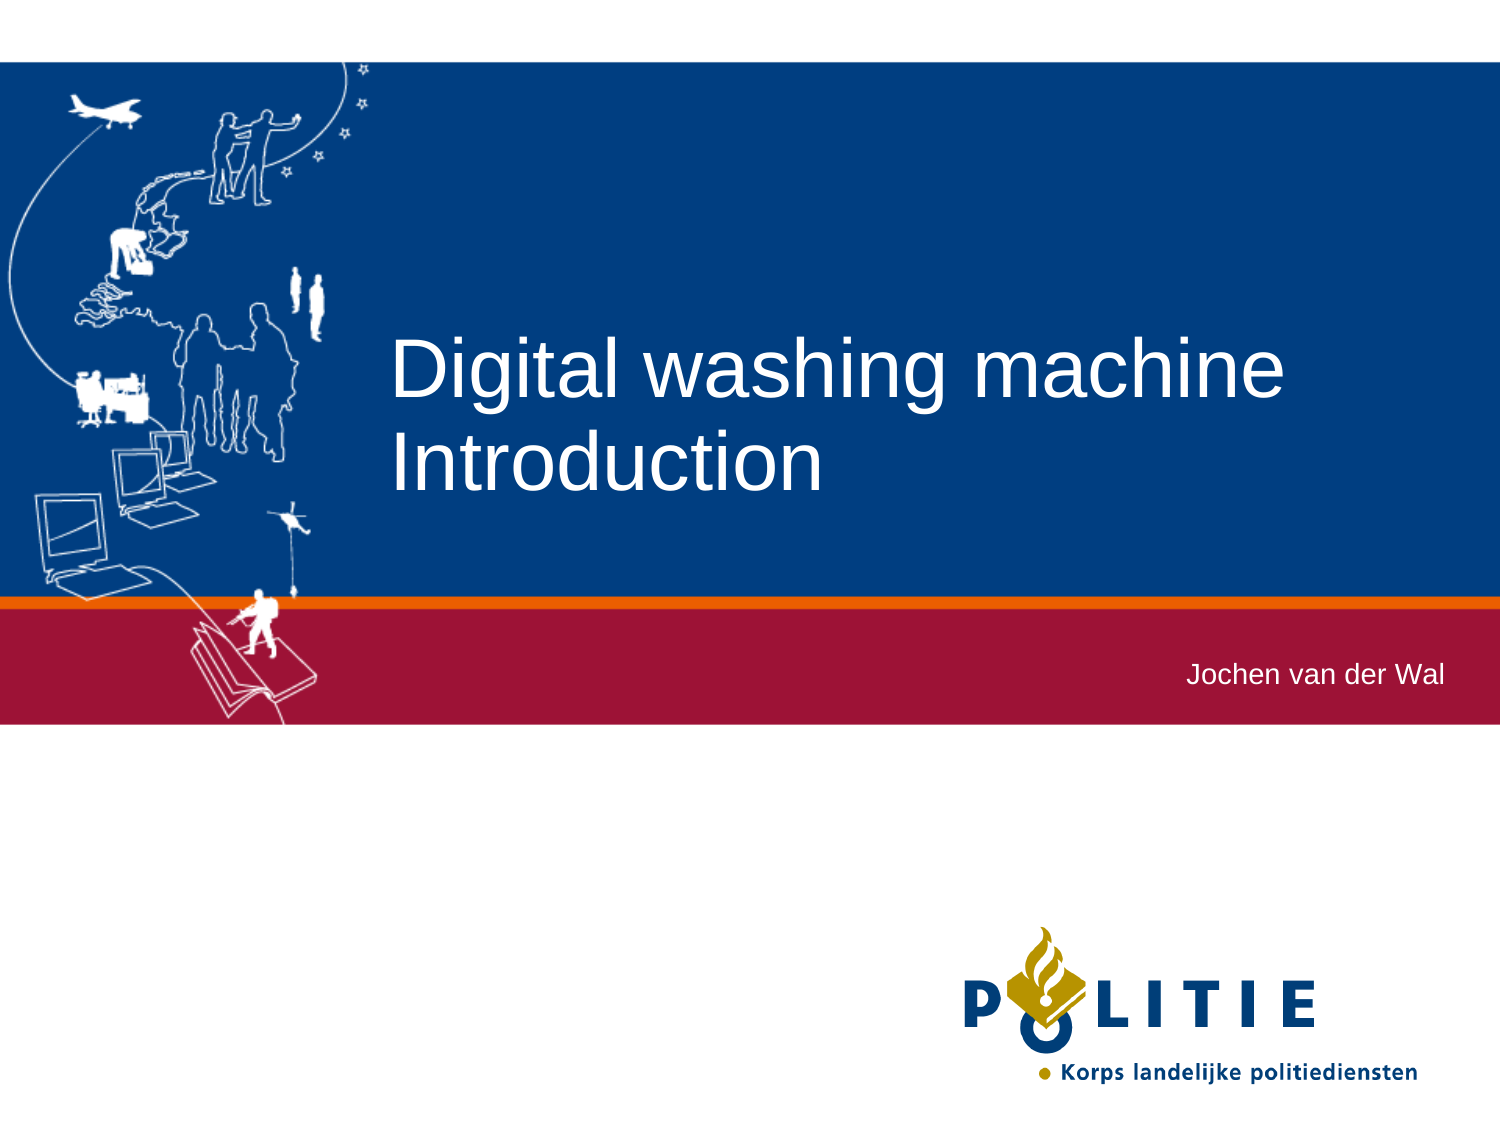

Digital washing machine
Introduction
Jochen van der Wal